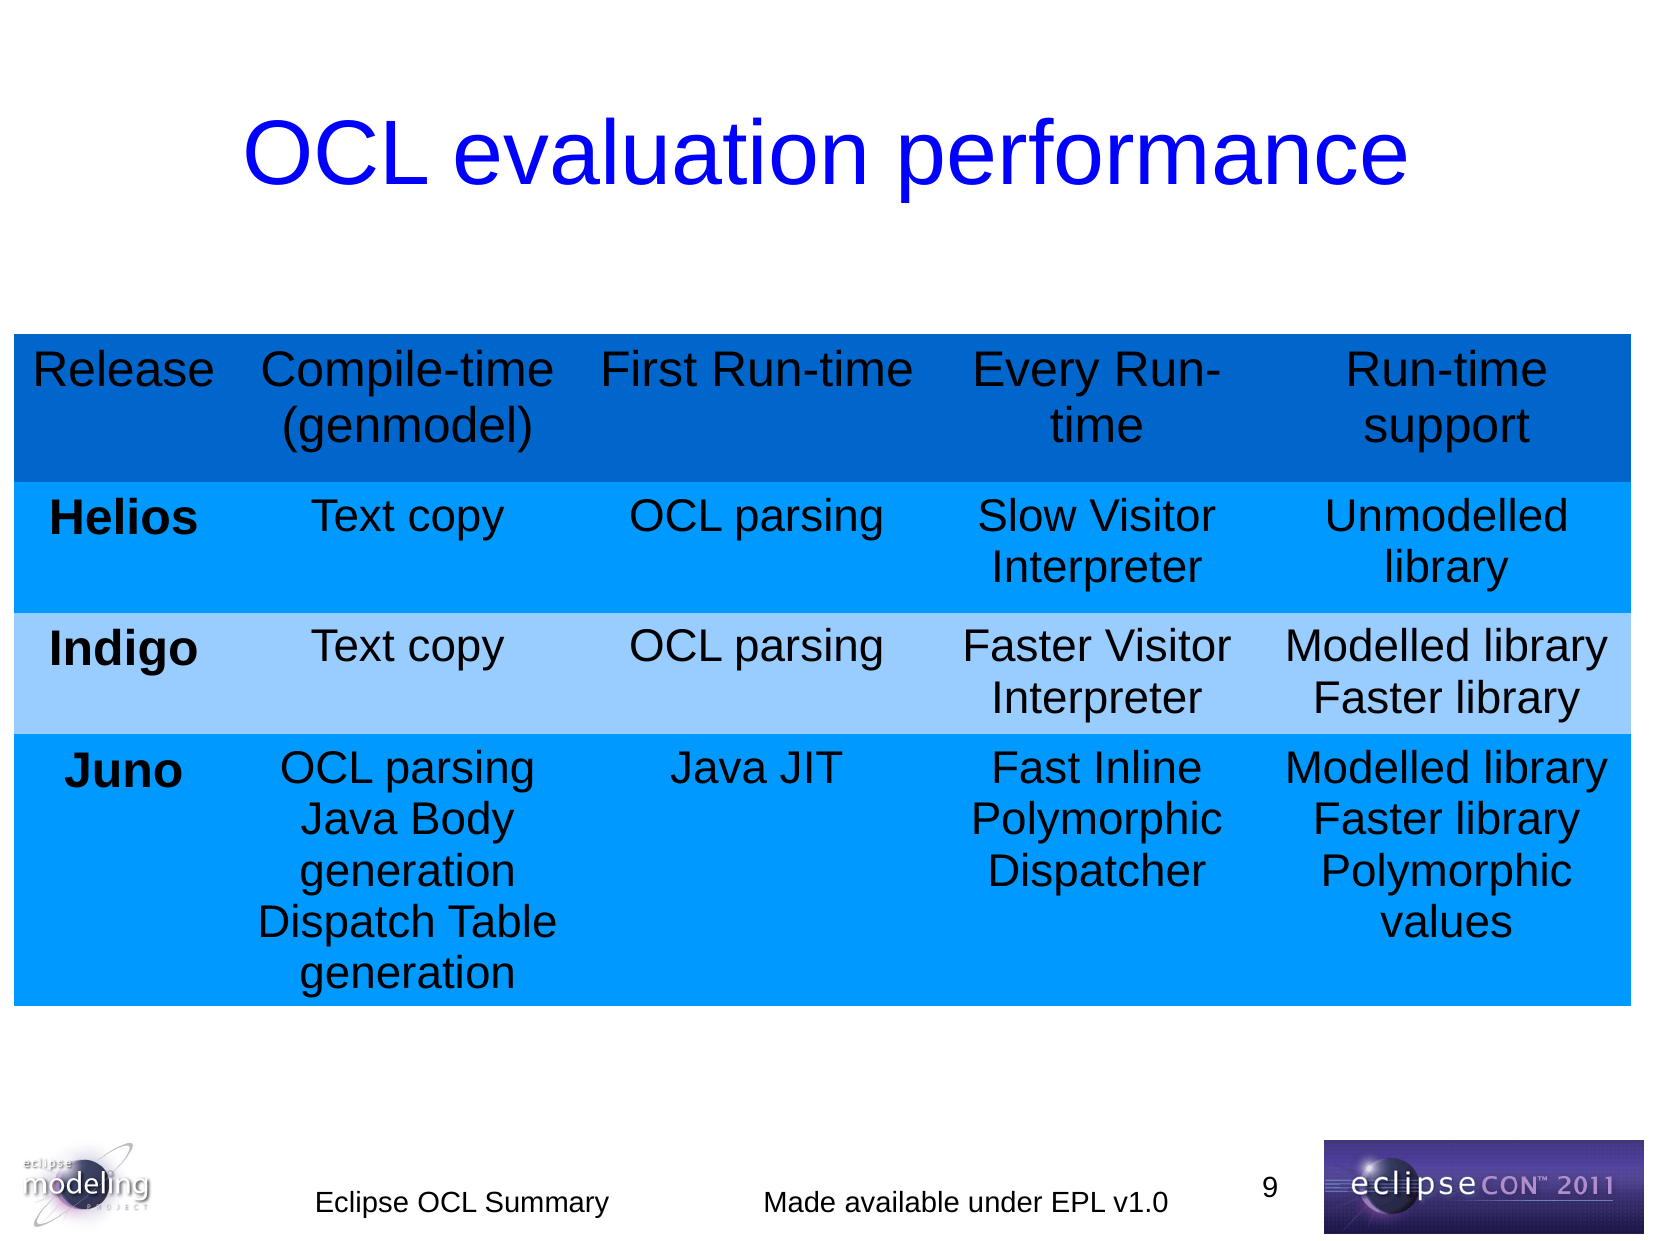

# OCL evaluation performance
| Release | Compile-time (genmodel) | First Run-time | Every Run-time | Run-time support |
| --- | --- | --- | --- | --- |
| Helios | Text copy | OCL parsing | Slow Visitor Interpreter | Unmodelled library |
| Indigo | Text copy | OCL parsing | Faster Visitor Interpreter | Modelled library Faster library |
| Juno | OCL parsing Java Body generation Dispatch Table generation | Java JIT | Fast Inline Polymorphic Dispatcher | Modelled library Faster library Polymorphic values |
9
Eclipse OCL Summary